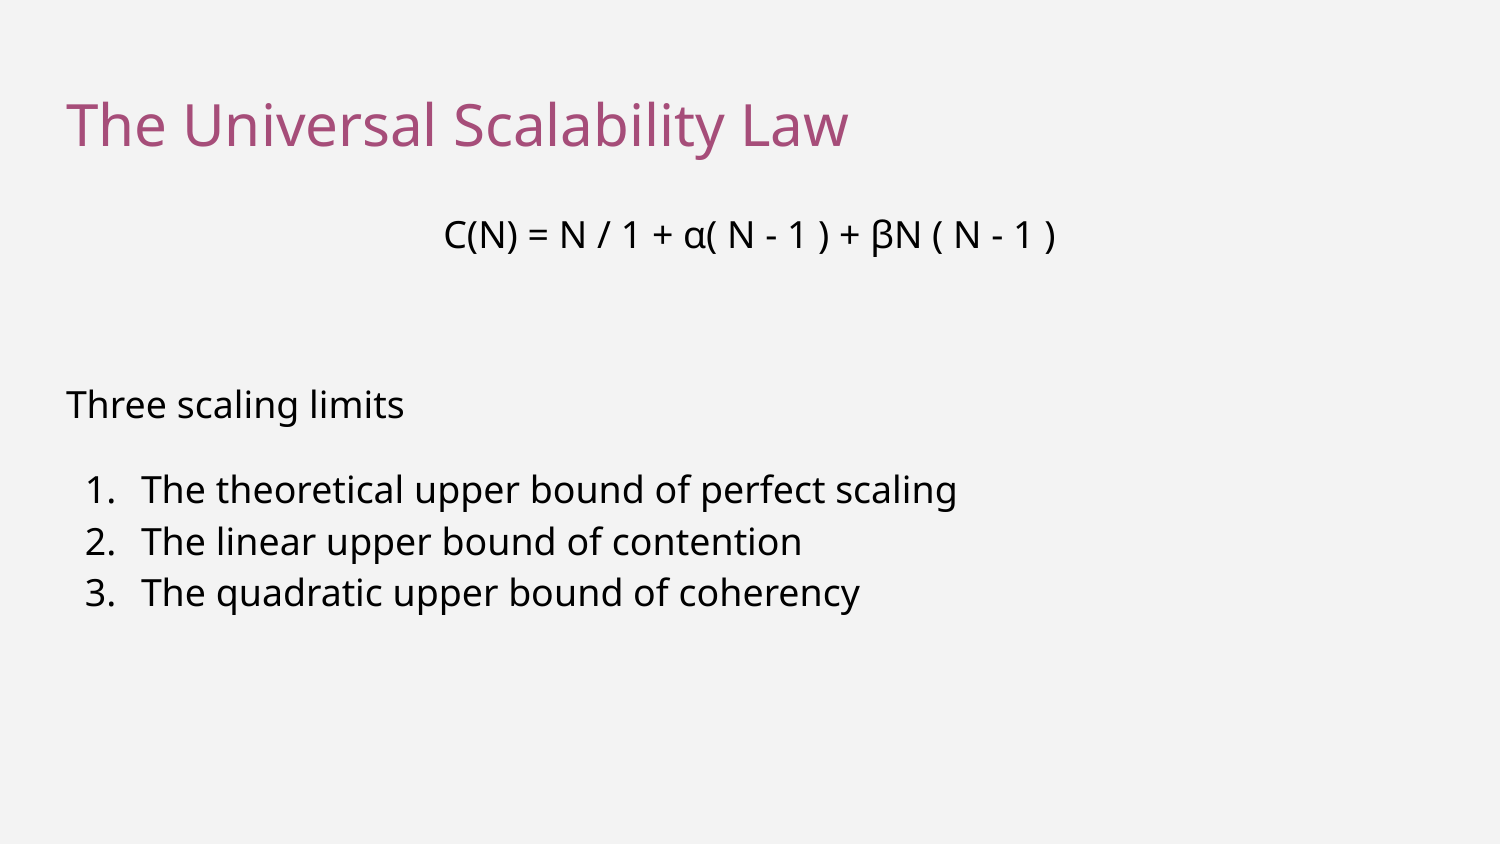

# The Universal Scalability Law
C(N) = N / 1 + α( N - 1 ) + βN ( N - 1 )
Three scaling limits
The theoretical upper bound of perfect scaling
The linear upper bound of contention
The quadratic upper bound of coherency